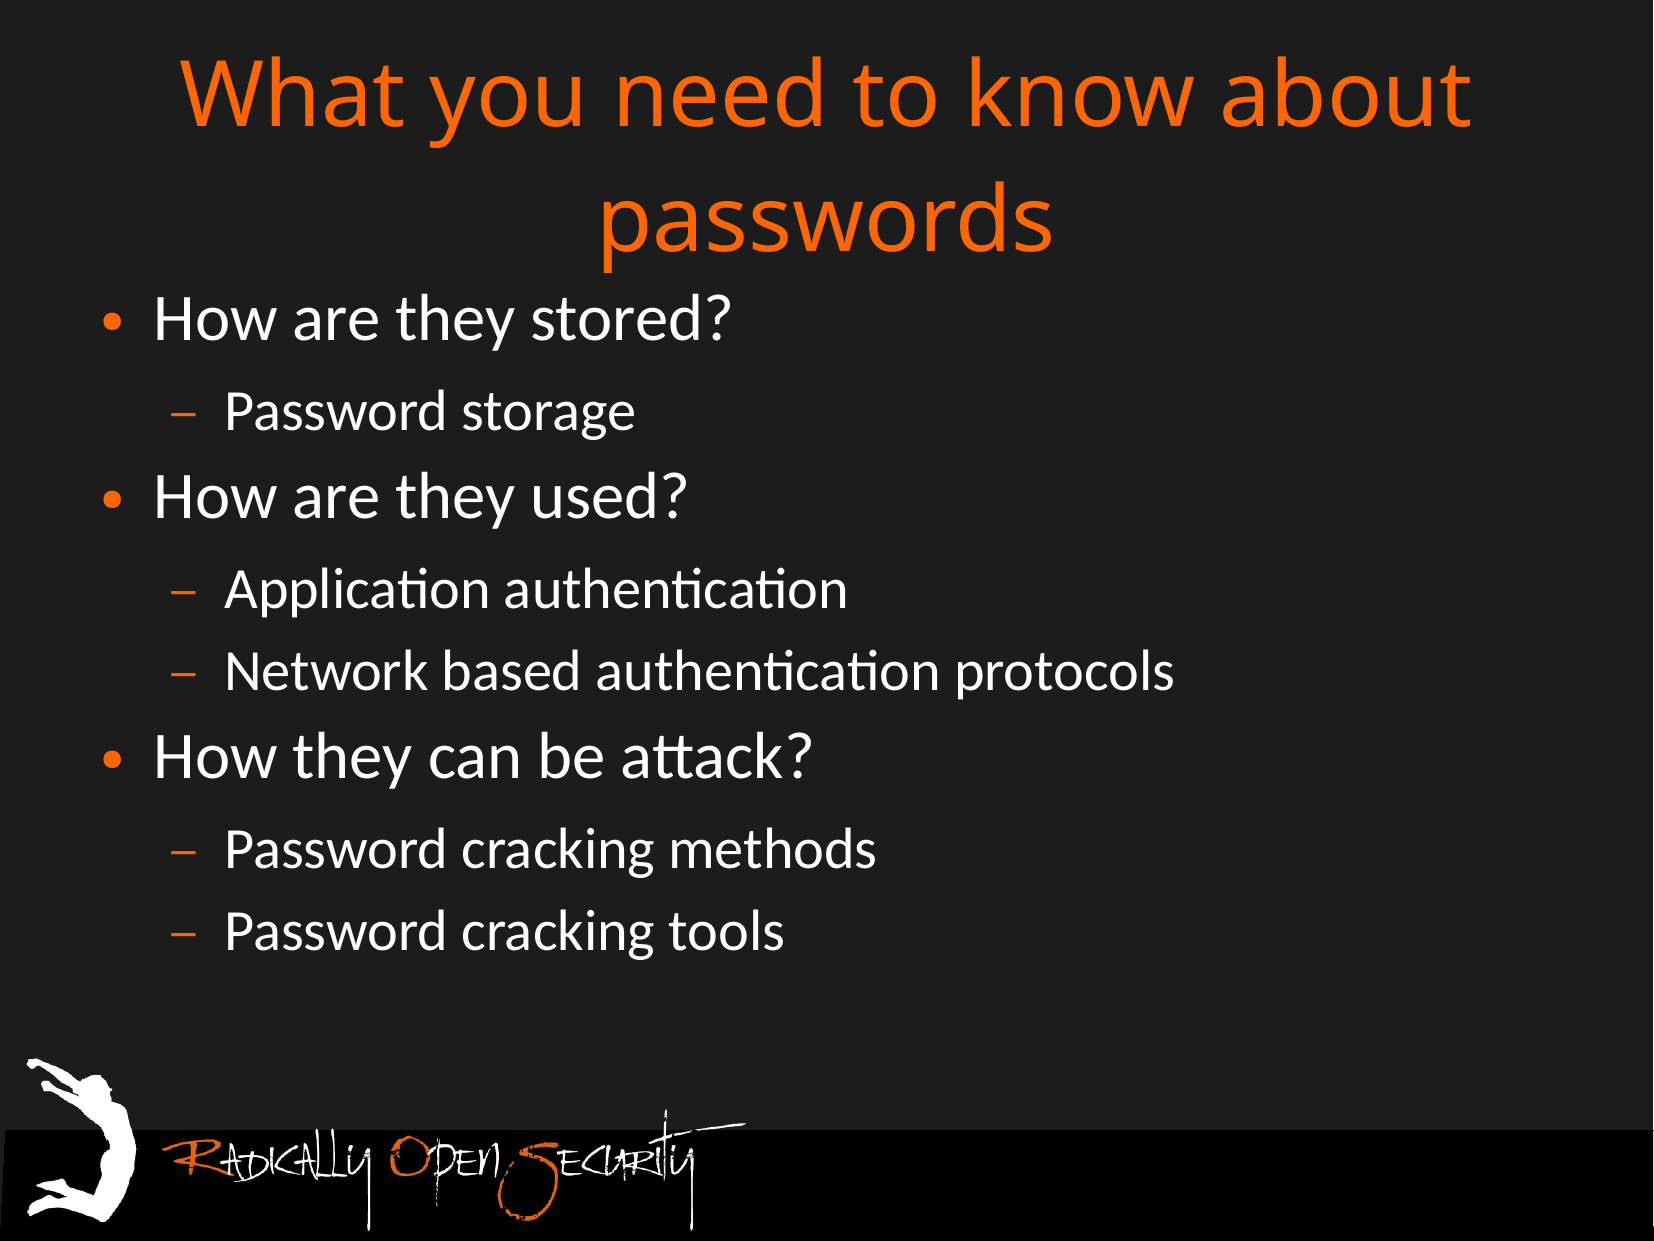

# What you need to know about passwords
How are they stored?
Password storage
How are they used?
Application authentication
Network based authentication protocols
How they can be attack?
Password cracking methods
Password cracking tools